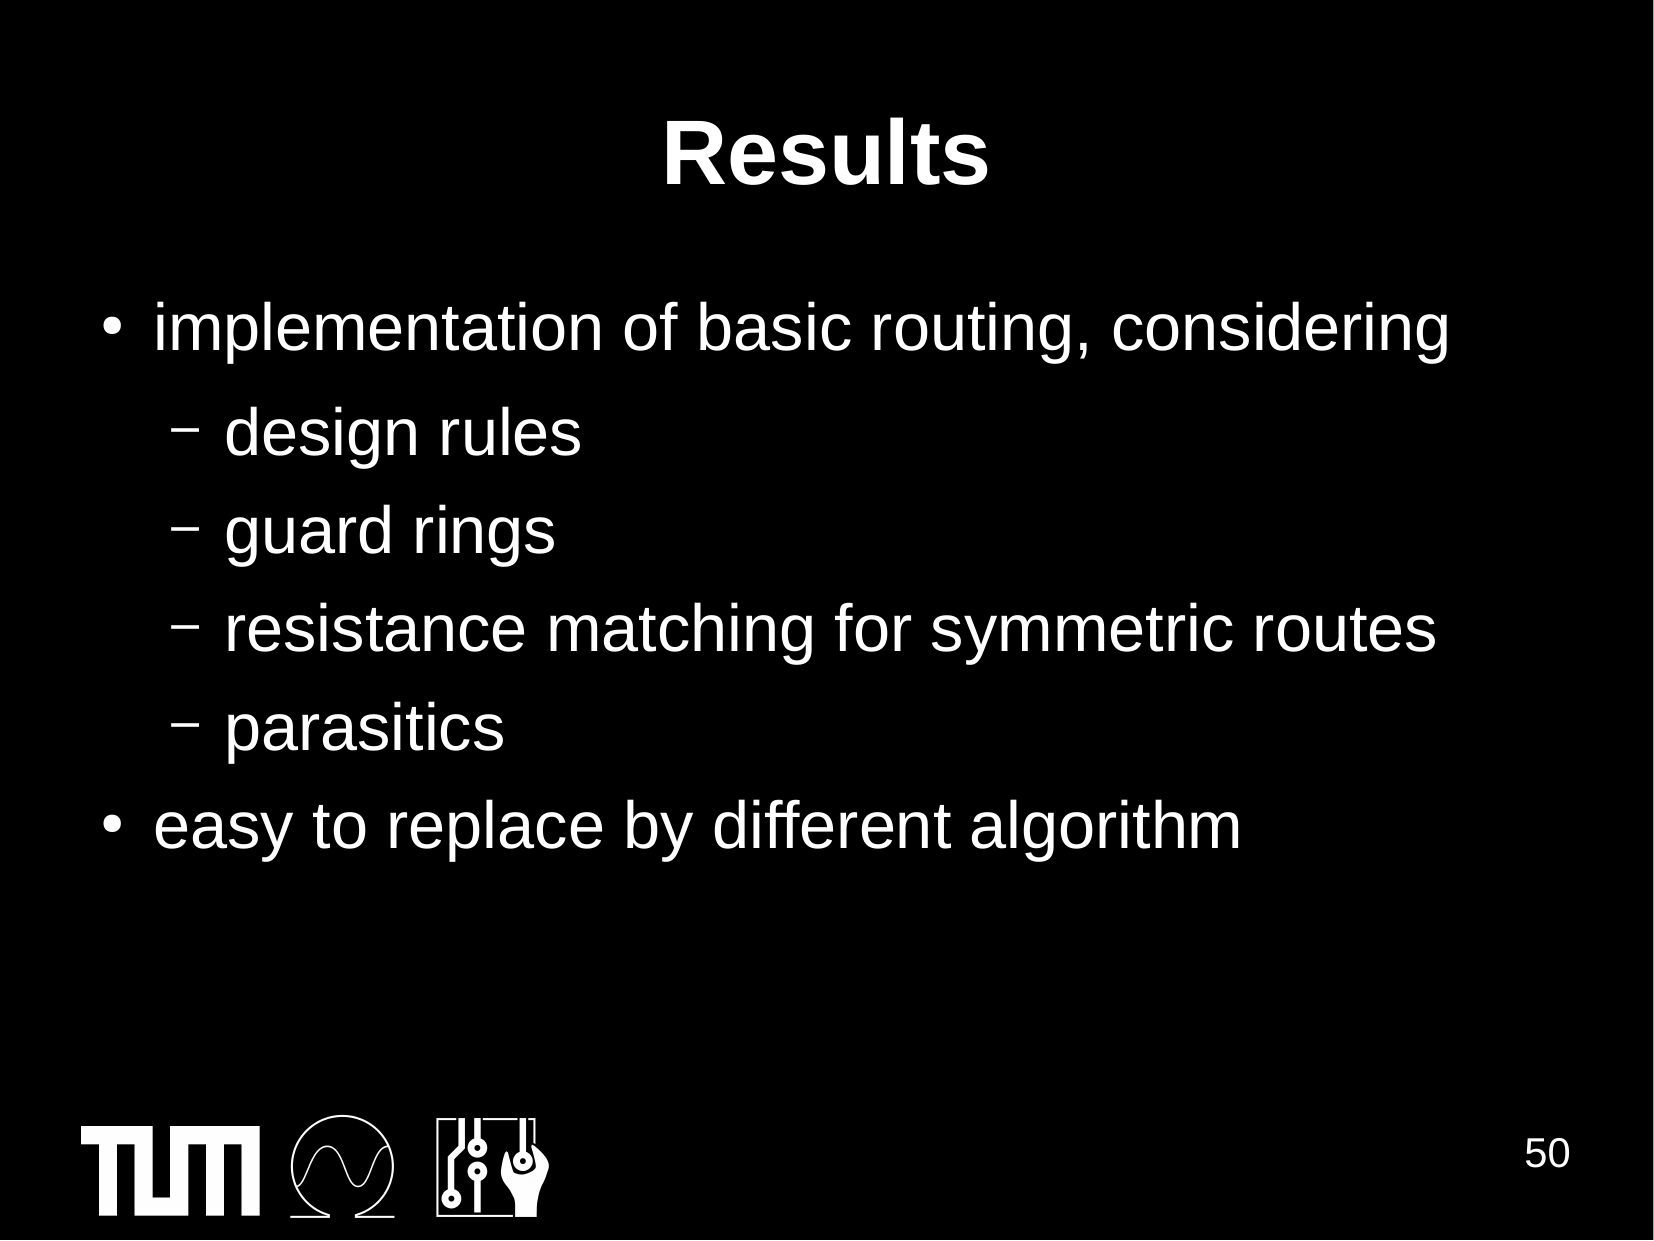

# Results
implementation of basic routing, considering
design rules
guard rings
resistance matching for symmetric routes
parasitics
easy to replace by different algorithm
50